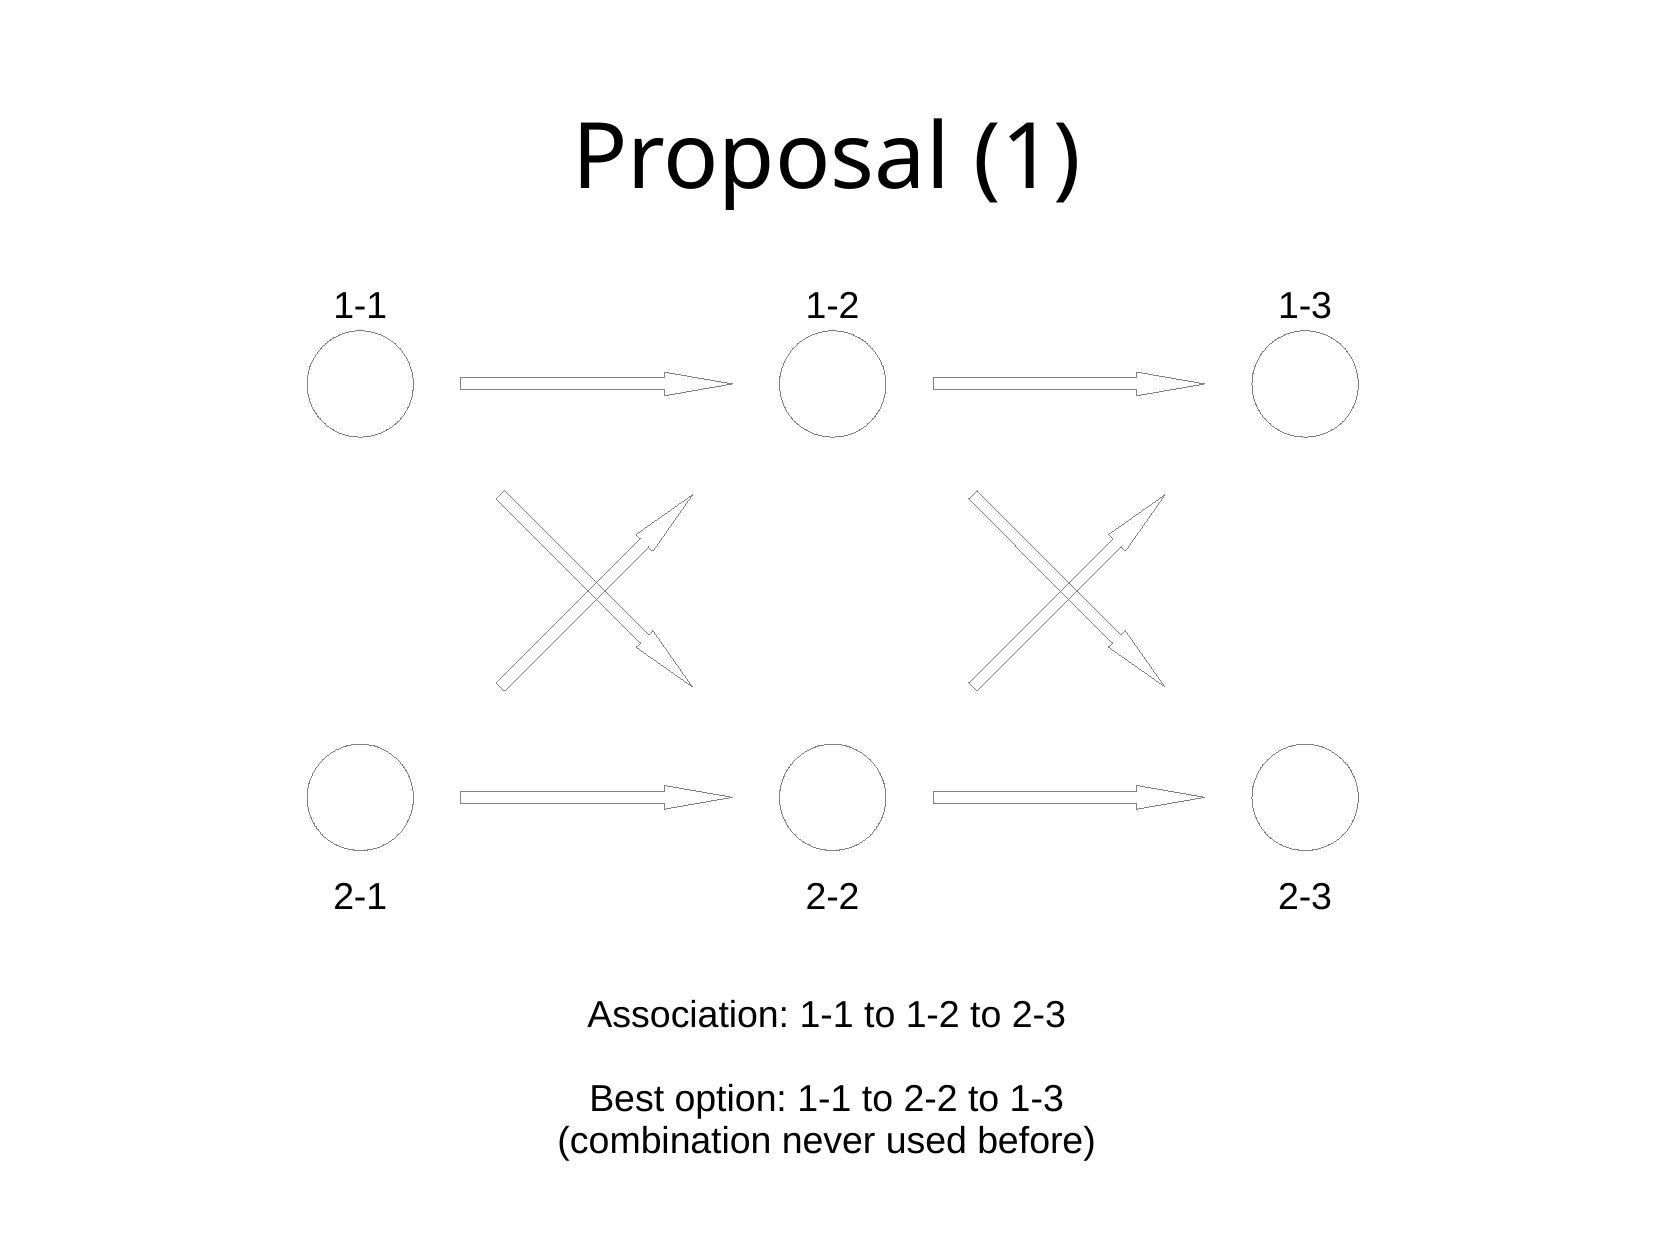

# Proposal (1)
1-1
1-2
1-3
2-1
2-2
2-3
Association: 1-1 to 1-2 to 2-3
Best option: 1-1 to 2-2 to 1-3
(combination never used before)